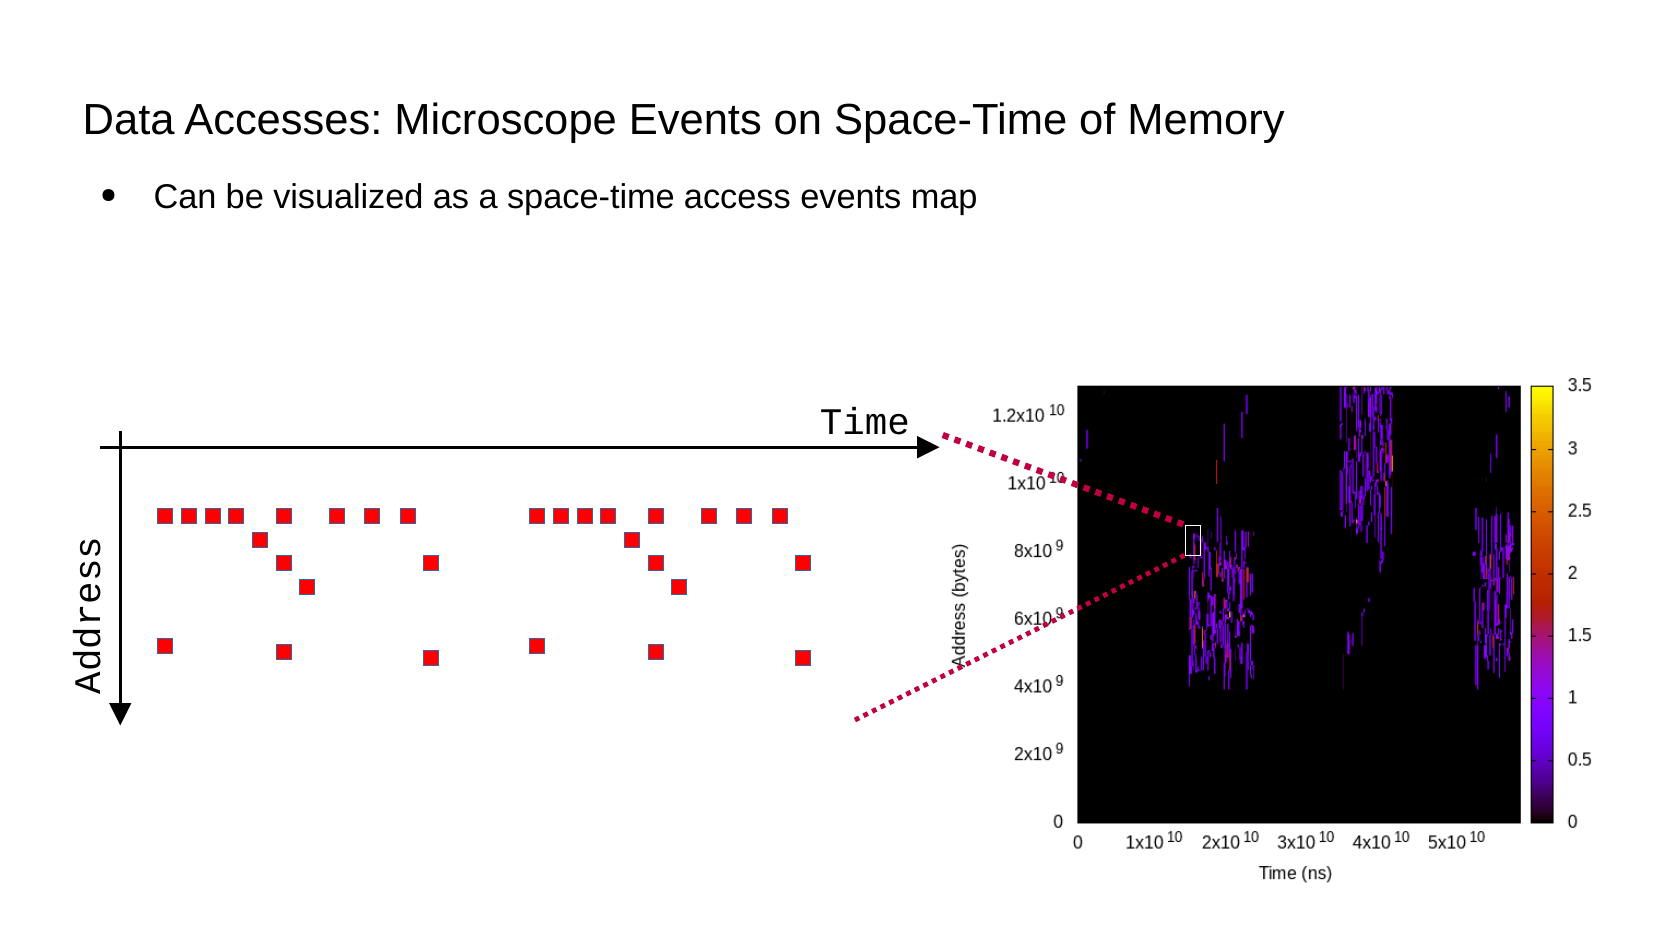

# Data Accesses: Microscope Events on Space-Time of Memory
Can be visualized as a space-time access events map
Time
Address